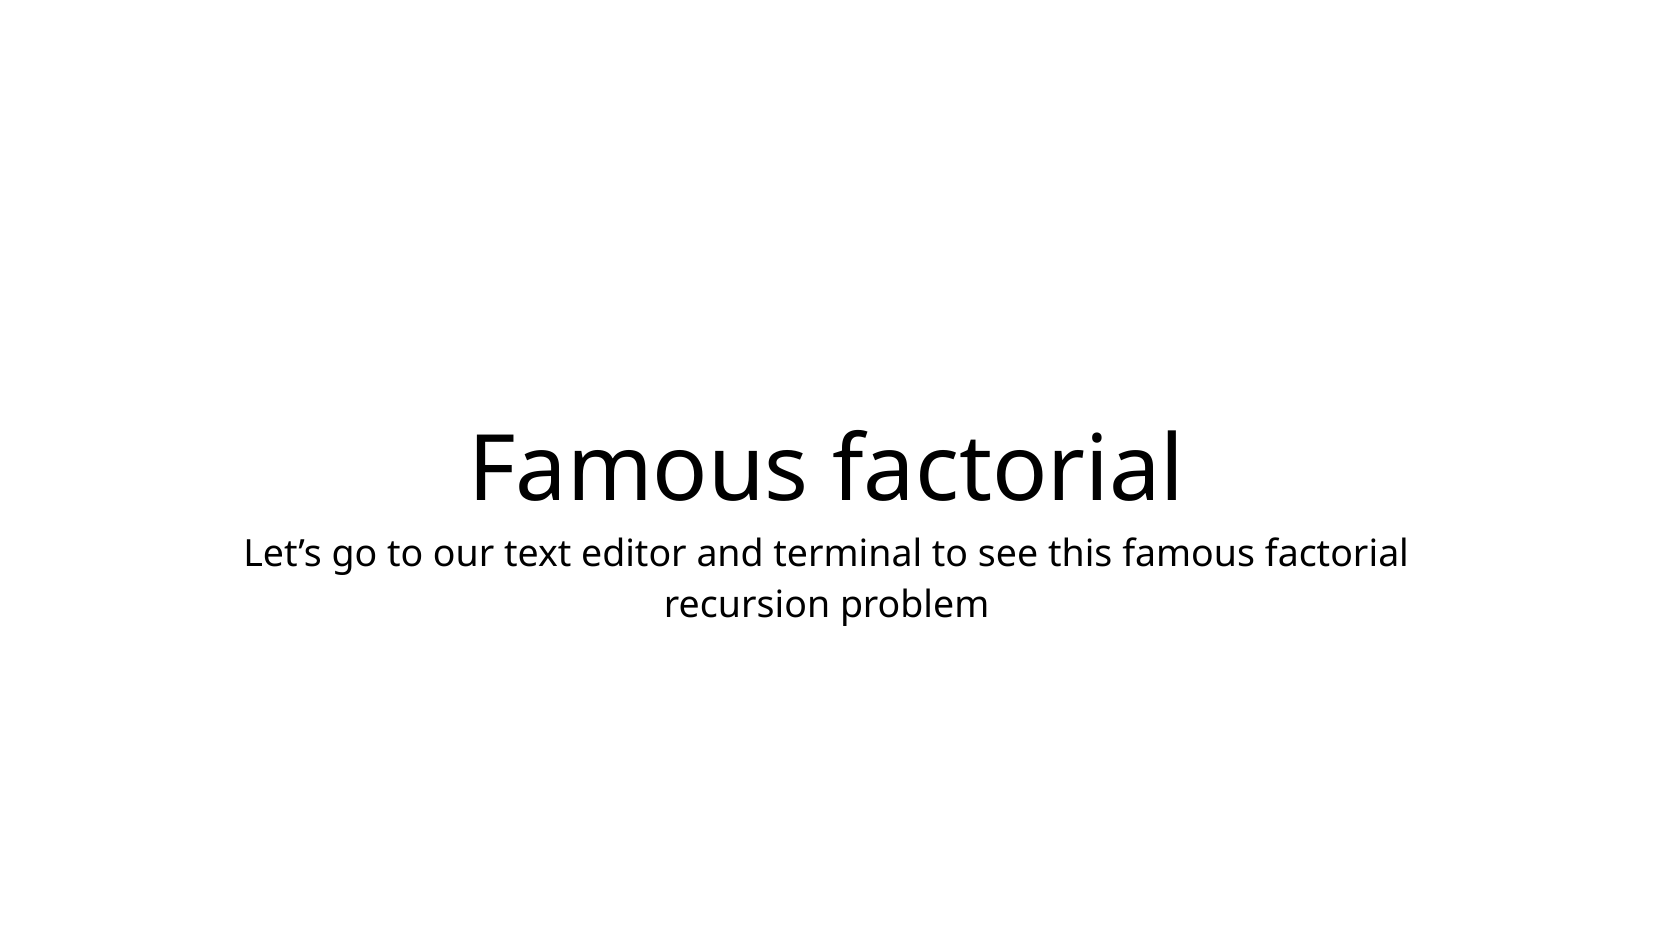

# Famous factorial
Let’s go to our text editor and terminal to see this famous factorial recursion problem